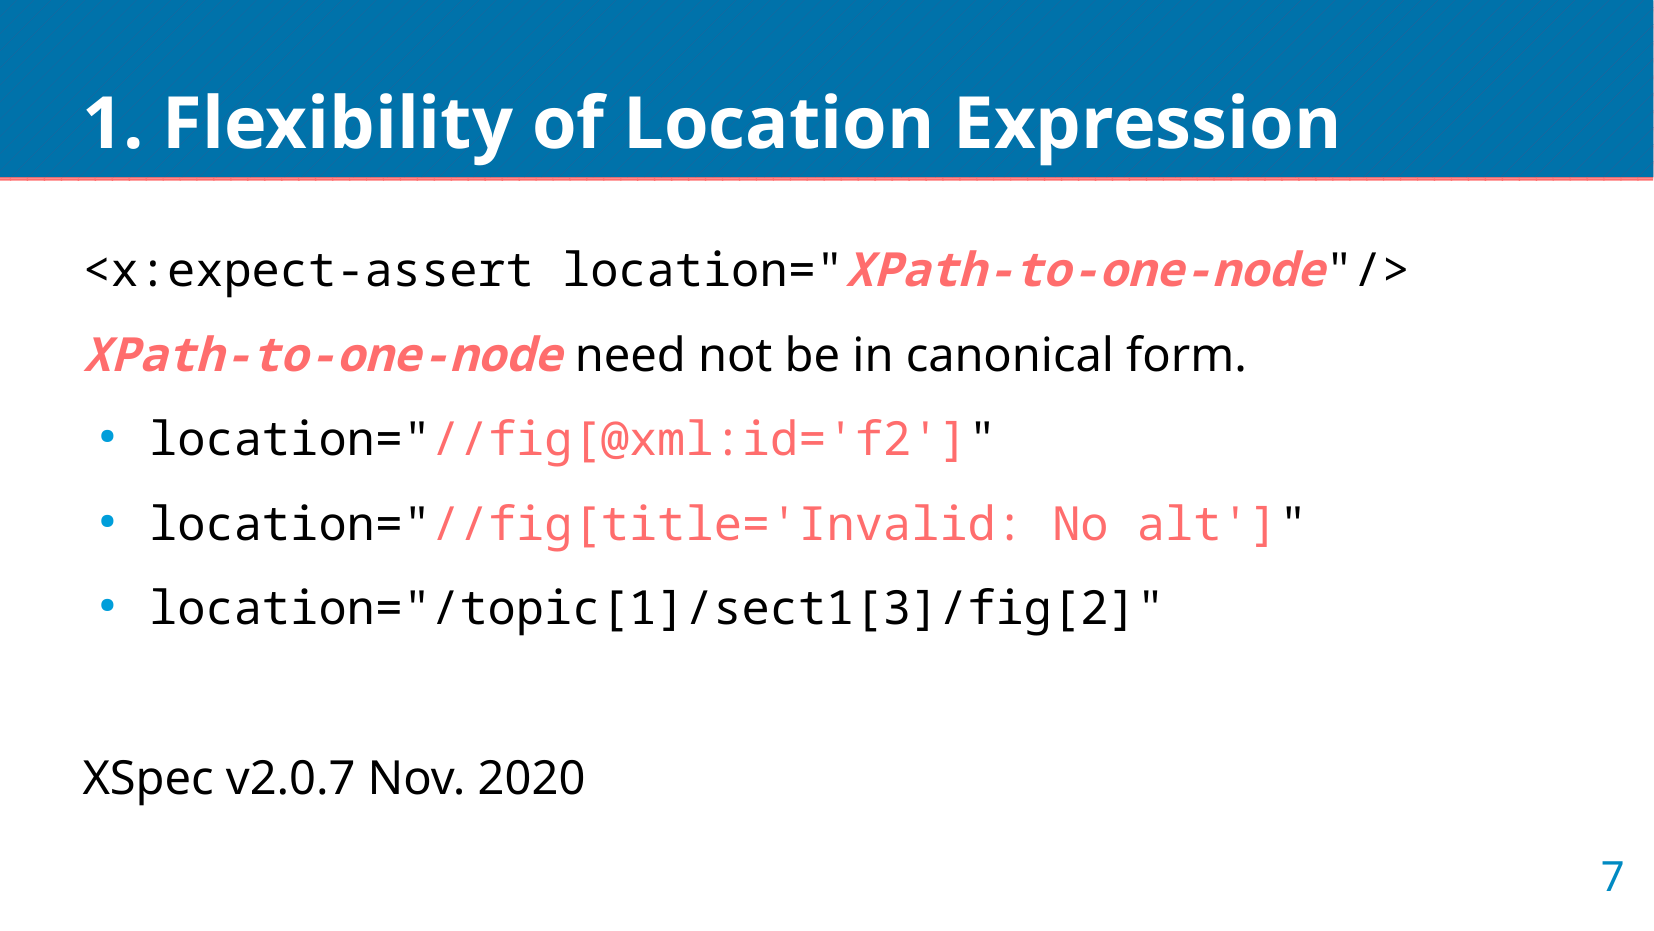

# 1. Flexibility of Location Expression
<x:expect-assert location="XPath-to-one-node"/>
XPath-to-one-node need not be in canonical form.
location="//fig[@xml:id='f2']"
location="//fig[title='Invalid: No alt']"
location="/topic[1]/sect1[3]/fig[2]"
XSpec v2.0.7 Nov. 2020